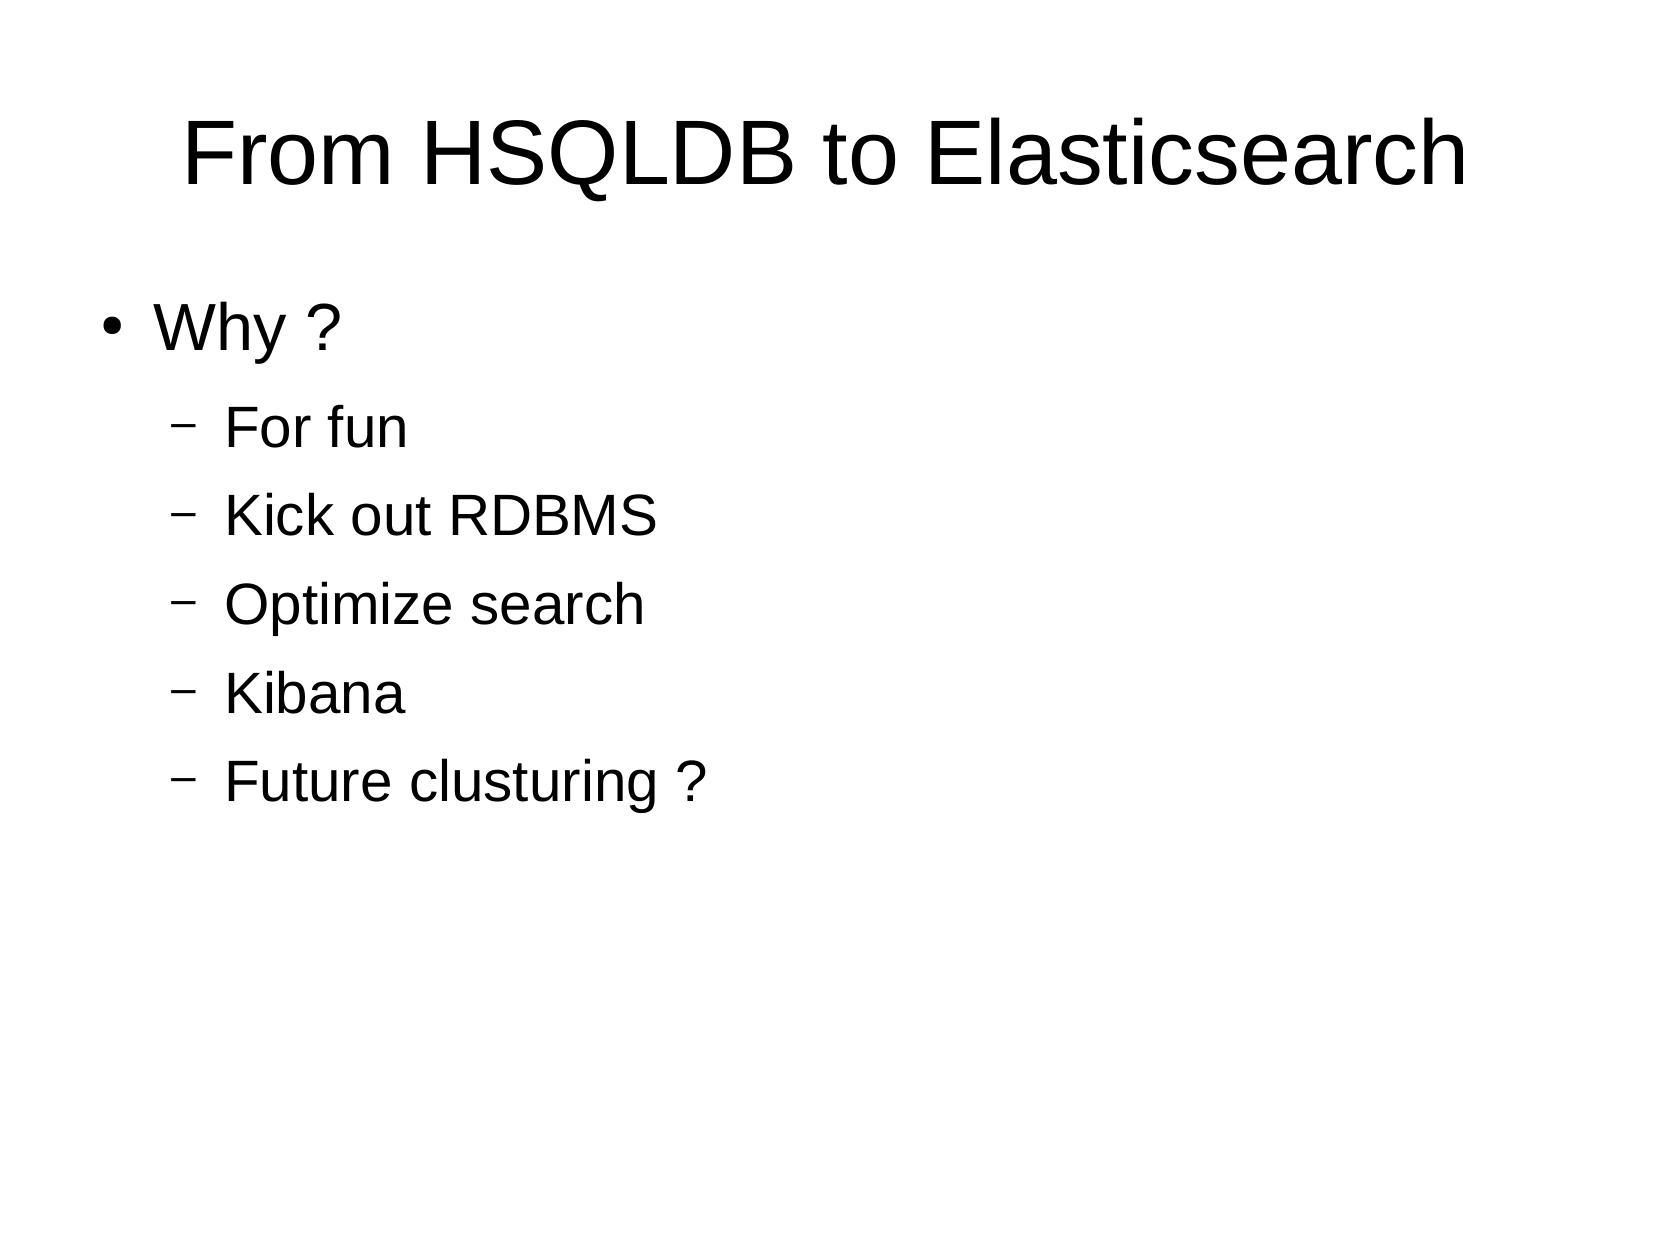

# From HSQLDB to Elasticsearch
Why ?
For fun
Kick out RDBMS
Optimize search
Kibana
Future clusturing ?